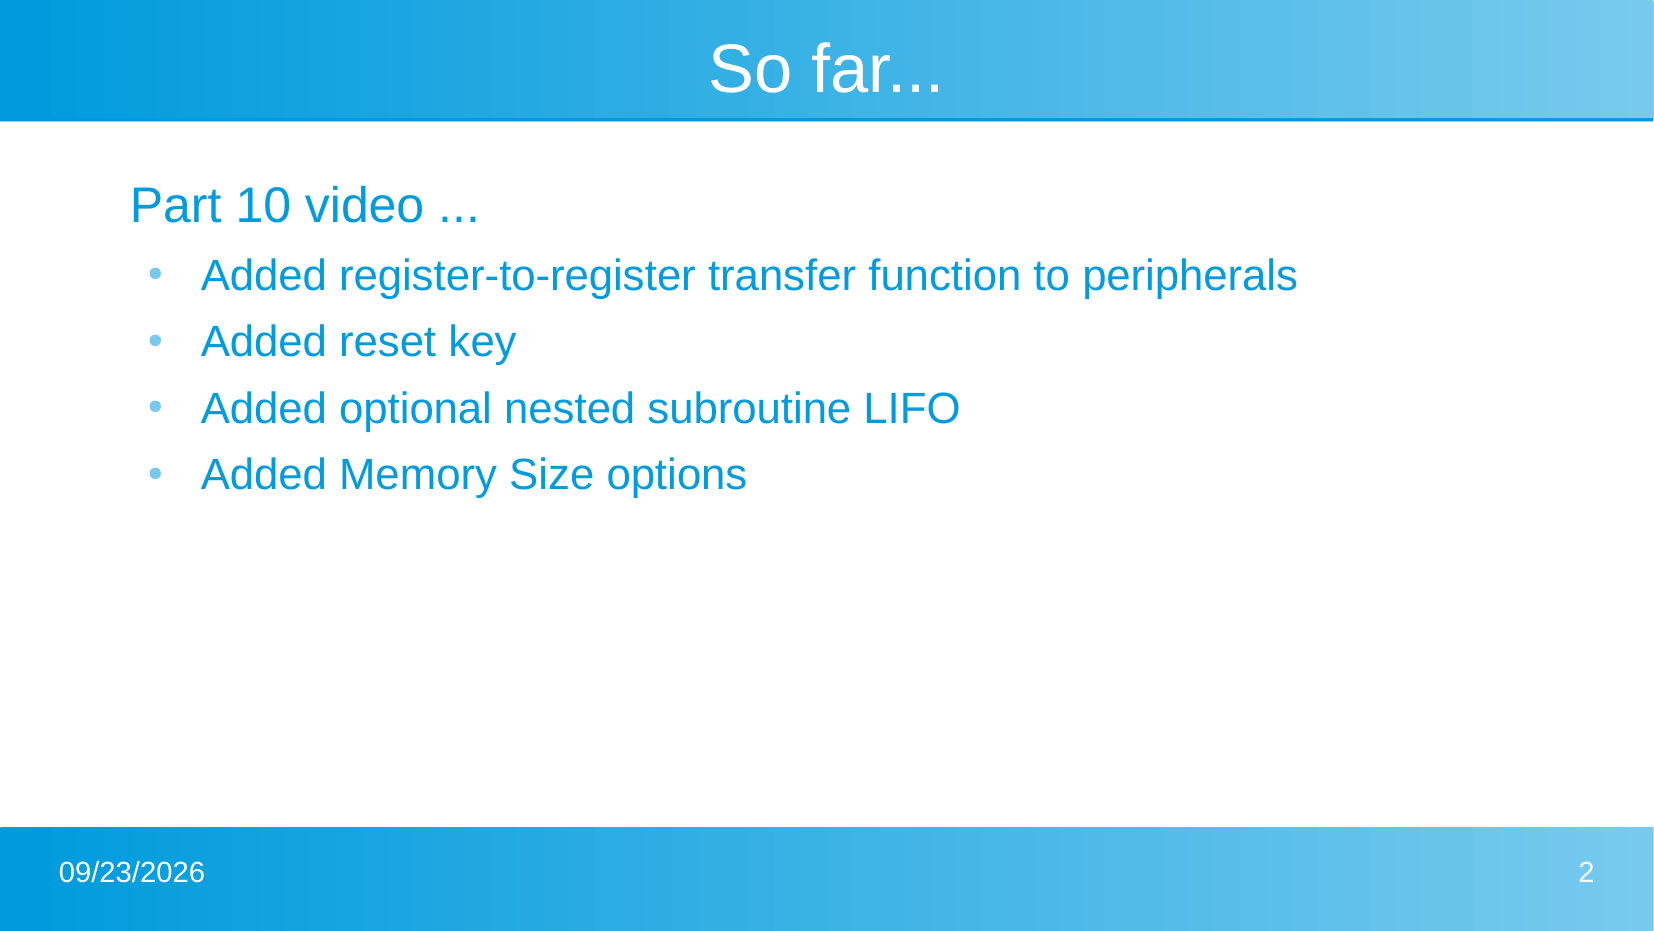

# So far...
Part 10 video ...
Added register-to-register transfer function to peripherals
Added reset key
Added optional nested subroutine LIFO
Added Memory Size options
2